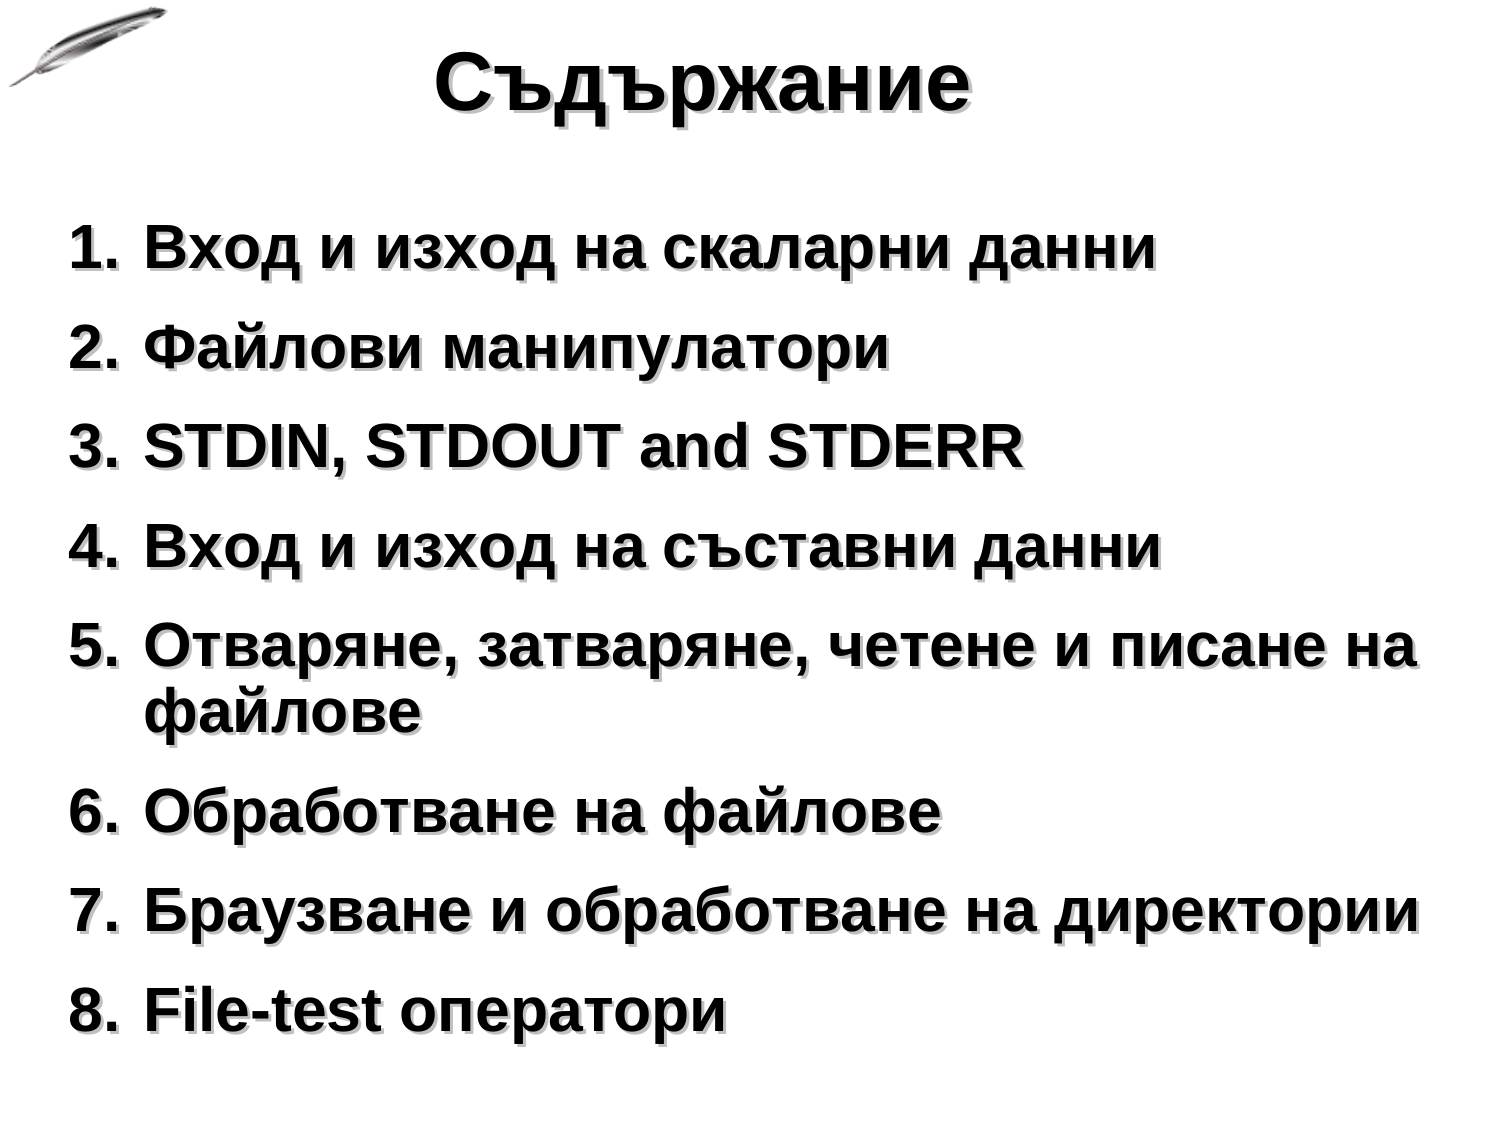

# Съдържание
Вход и изход на скаларни данни
Файлови манипулатори
STDIN, STDOUT and STDERR
Вход и изход на съставни данни
Отваряне, затваряне, четене и писане на файлове
Обработване на файлове
Браузване и обработване на директории
File-test оператори